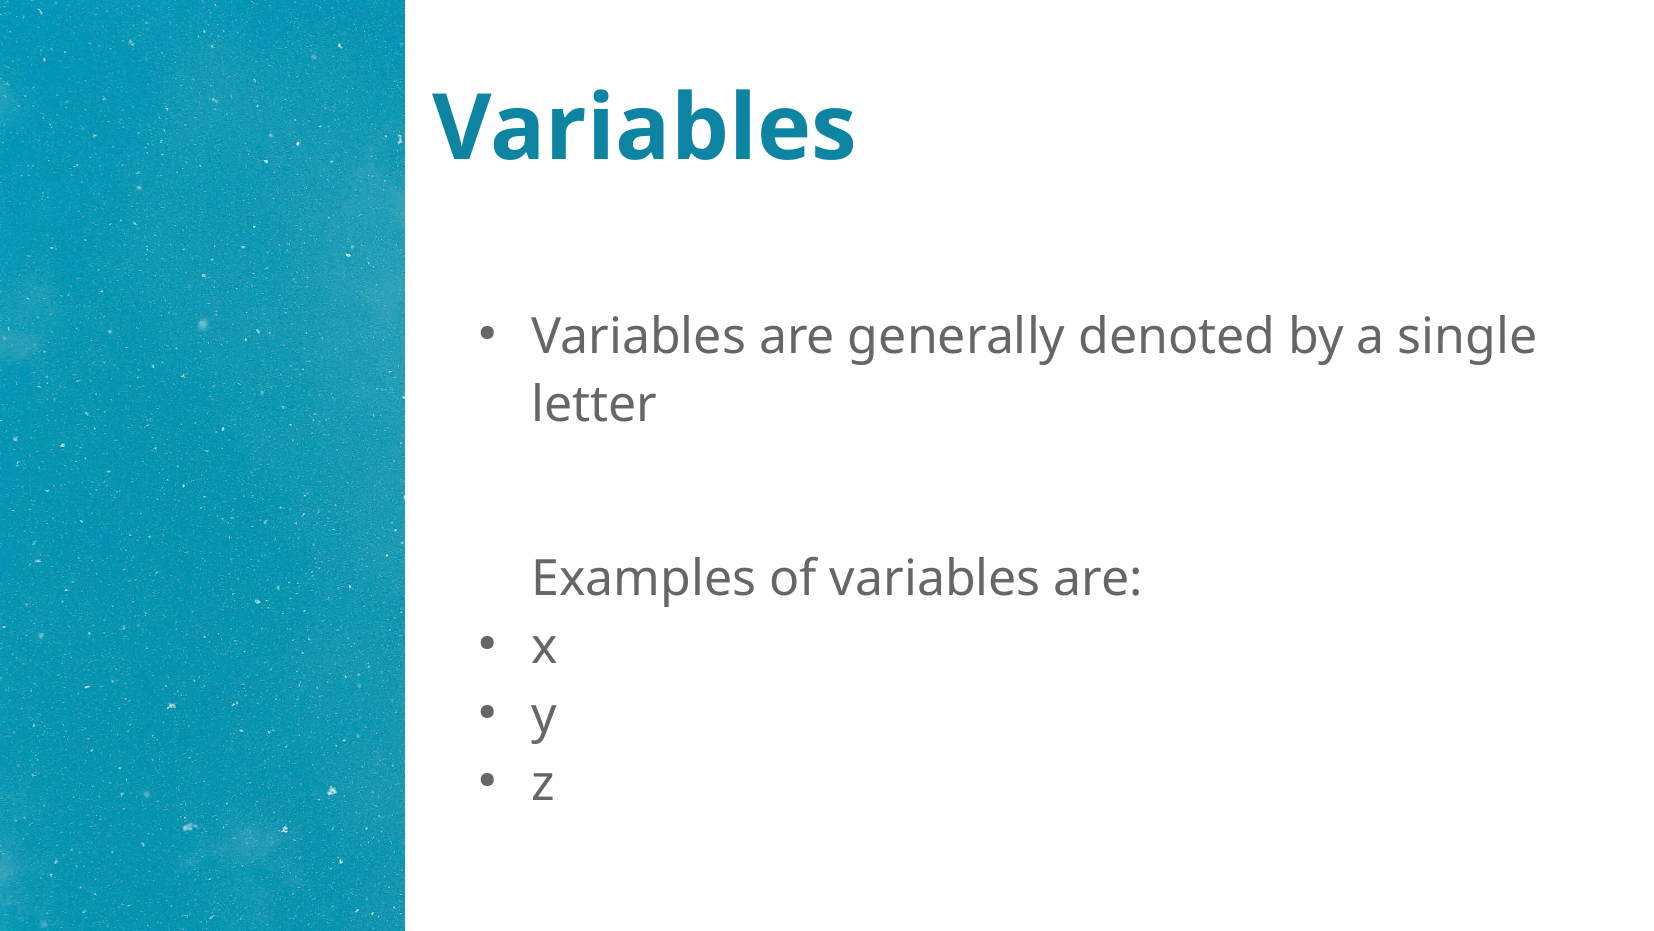

# Variables
Variables are generally denoted by a single letter
Examples of variables are:
x
y
z